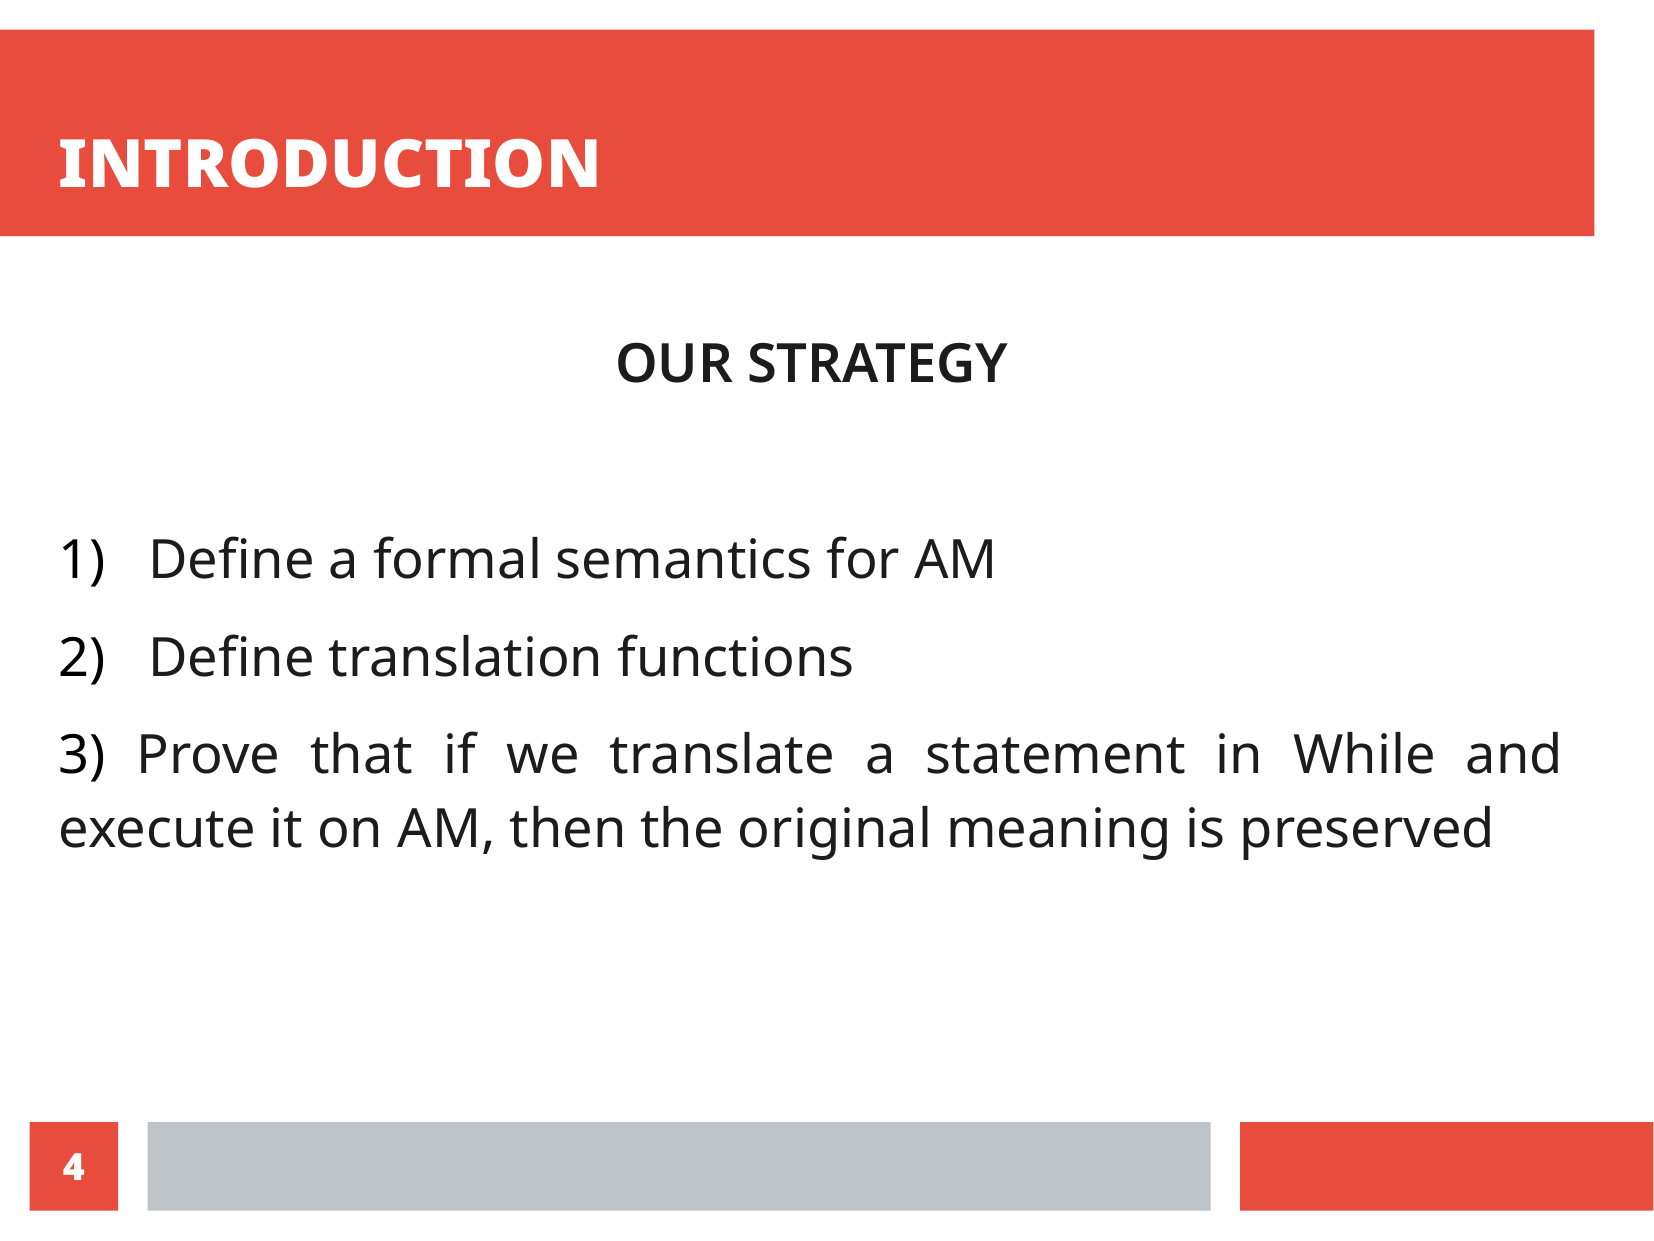

# INTRODUCTION
OUR STRATEGY
 Define a formal semantics for AM
 Define translation functions
 Prove that if we translate a statement in While and execute it on AM, then the original meaning is preserved
4